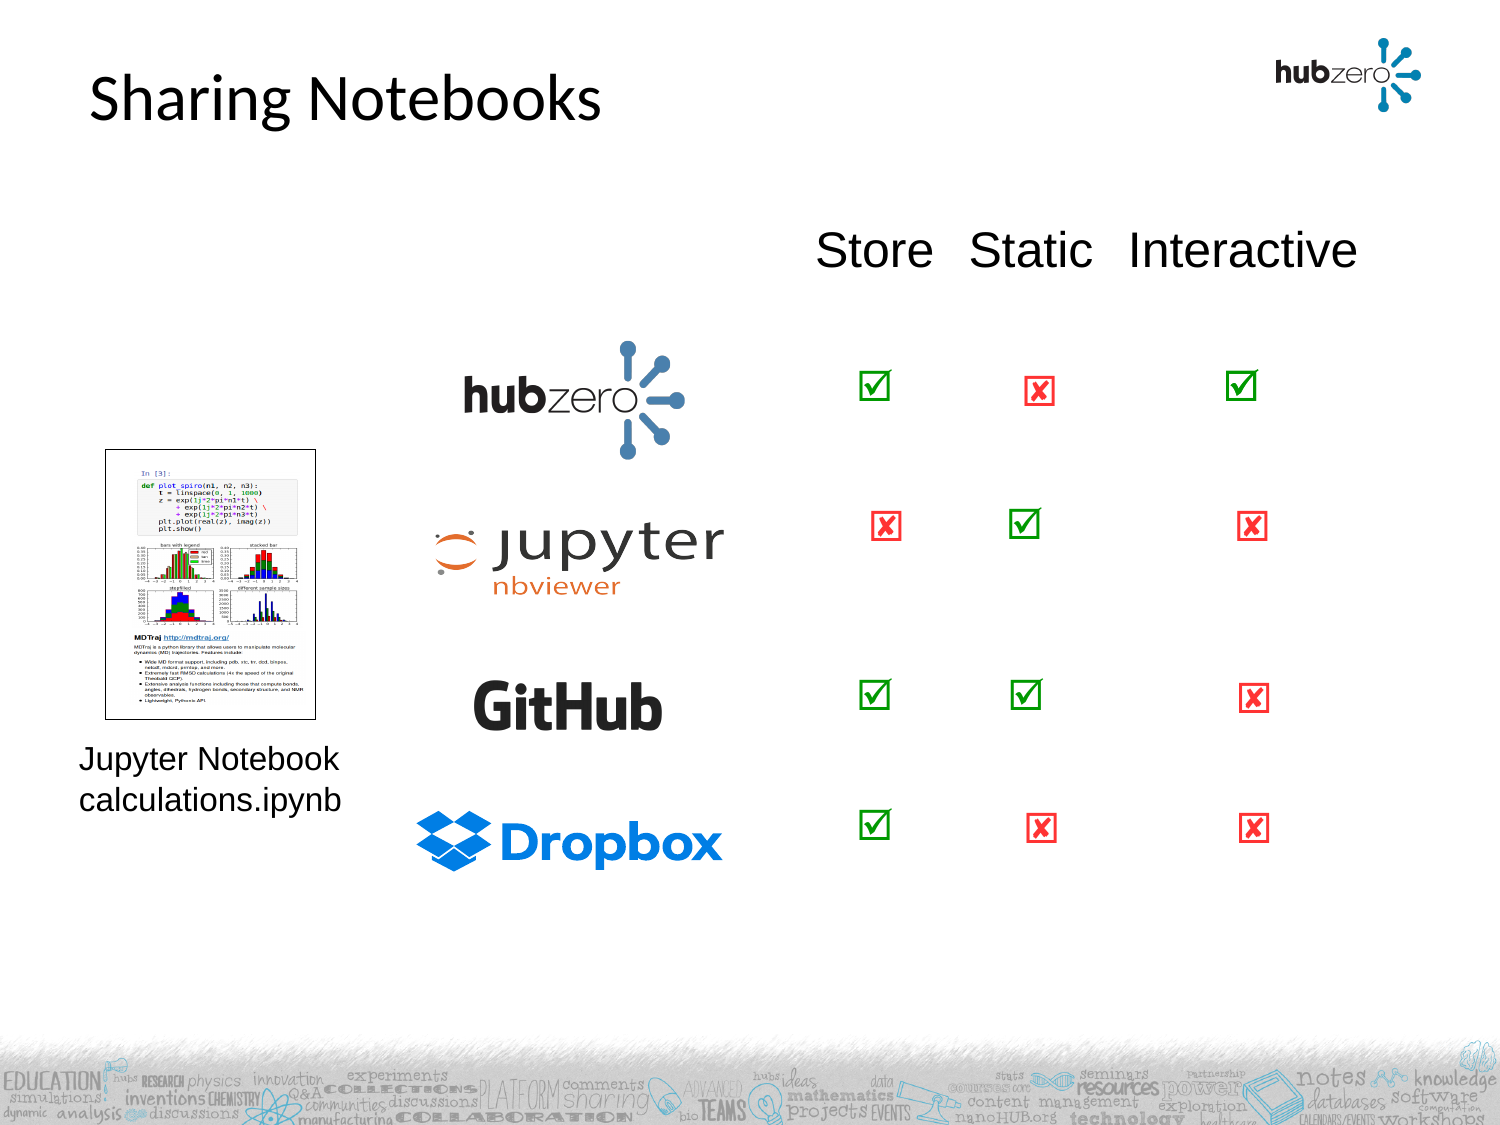

# Sharing Notebooks
Store
Static
Interactive




Jupyter Notebook
calculations.ipynb








